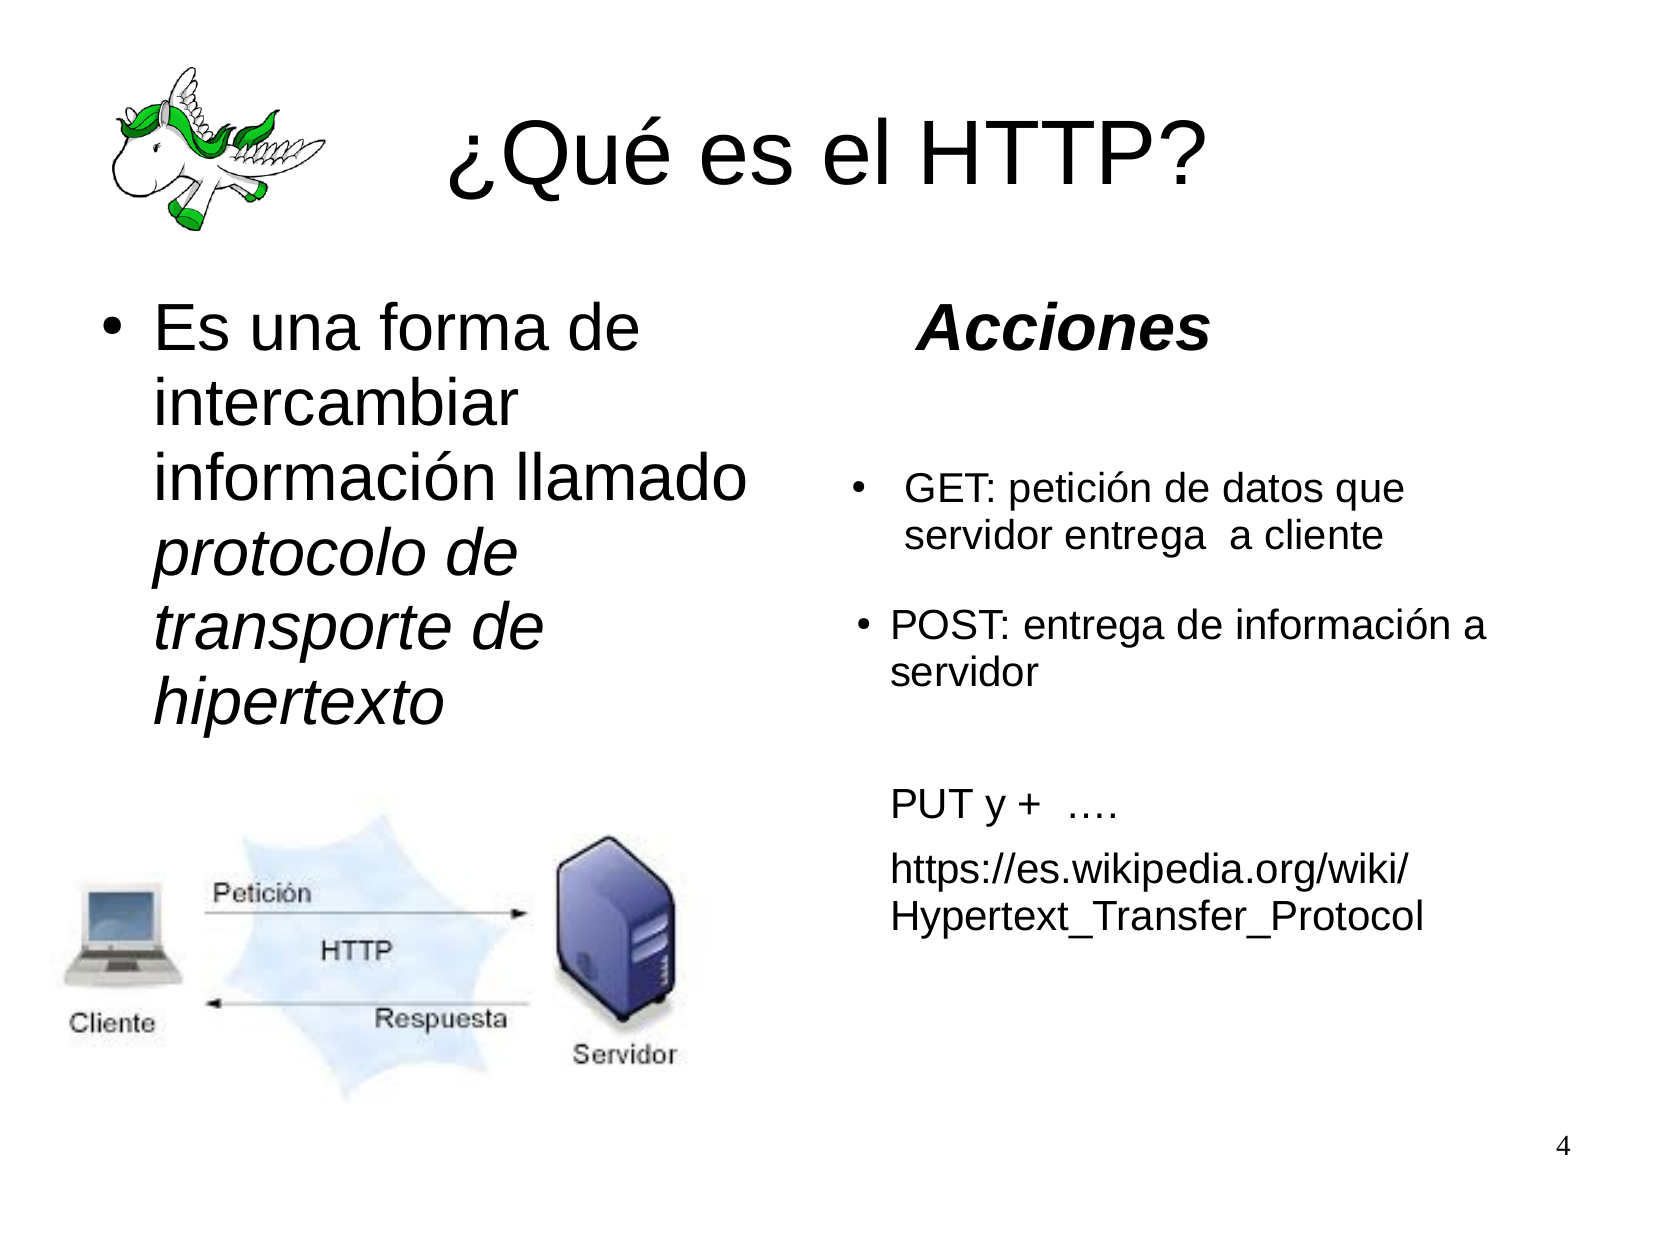

# ¿Qué es el HTTP?
Es una forma de intercambiar información llamado protocolo de transporte de hipertexto
Acciones
GET: petición de datos que servidor entrega a cliente
POST: entrega de información a servidor
PUT y + ….
https://es.wikipedia.org/wiki/Hypertext_Transfer_Protocol
4